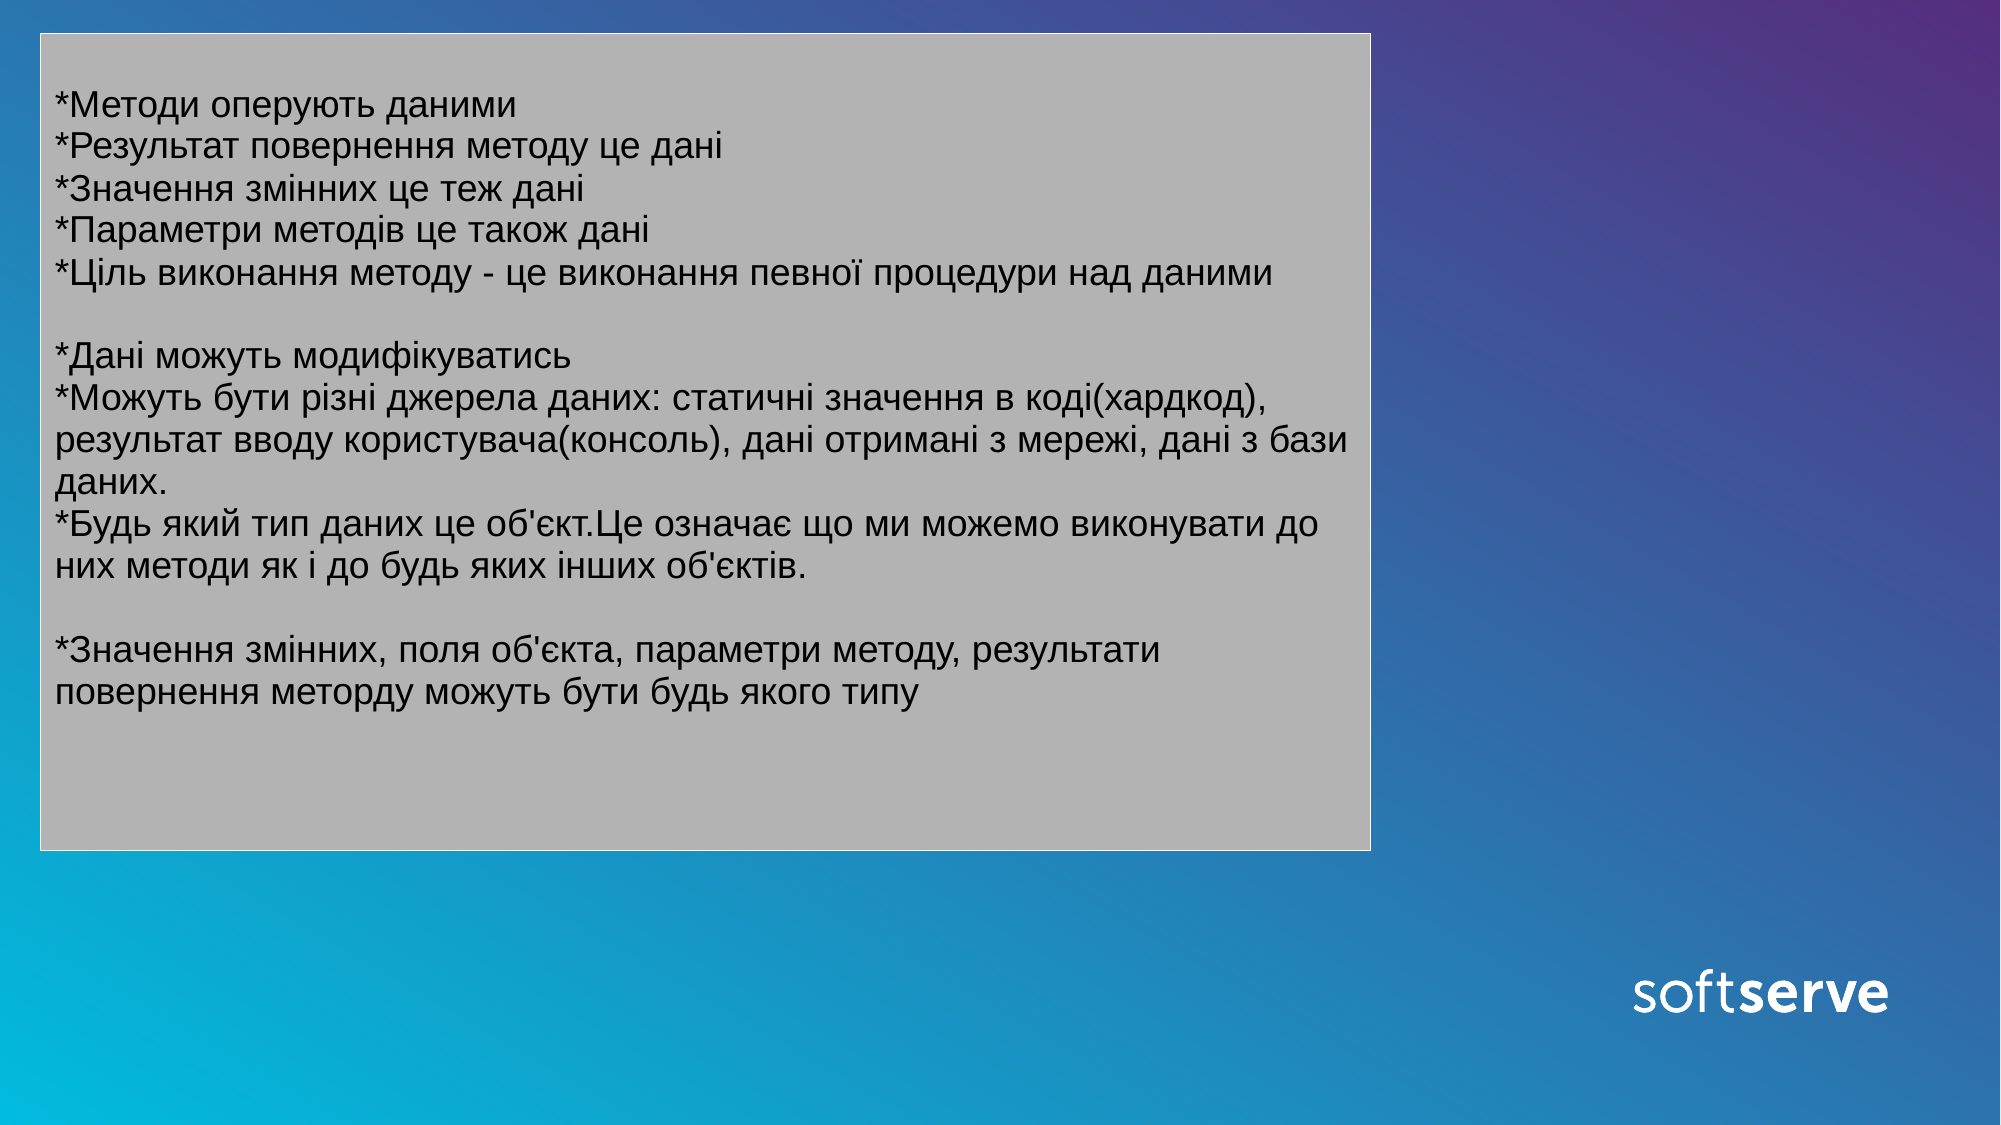

| \*Методи оперують даними \*Результат повернення методу це дані \*Значення змінних це теж дані \*Параметри методів це також дані \*Ціль виконання методу - це виконання певної процедури над даними \*Дані можуть модифікуватись \*Можуть бути різні джерела даних: статичні значення в коді(хардкод), результат вводу користувача(консоль), дані отримані з мережі, дані з бази даних. \*Будь який тип даних це об'єкт.Це означає що ми можемо виконувати до них методи як і до будь яких інших об'єктів. \*Значення змінних, поля об'єкта, параметри методу, результати повернення меторду можуть бути будь якого типу |
| --- |